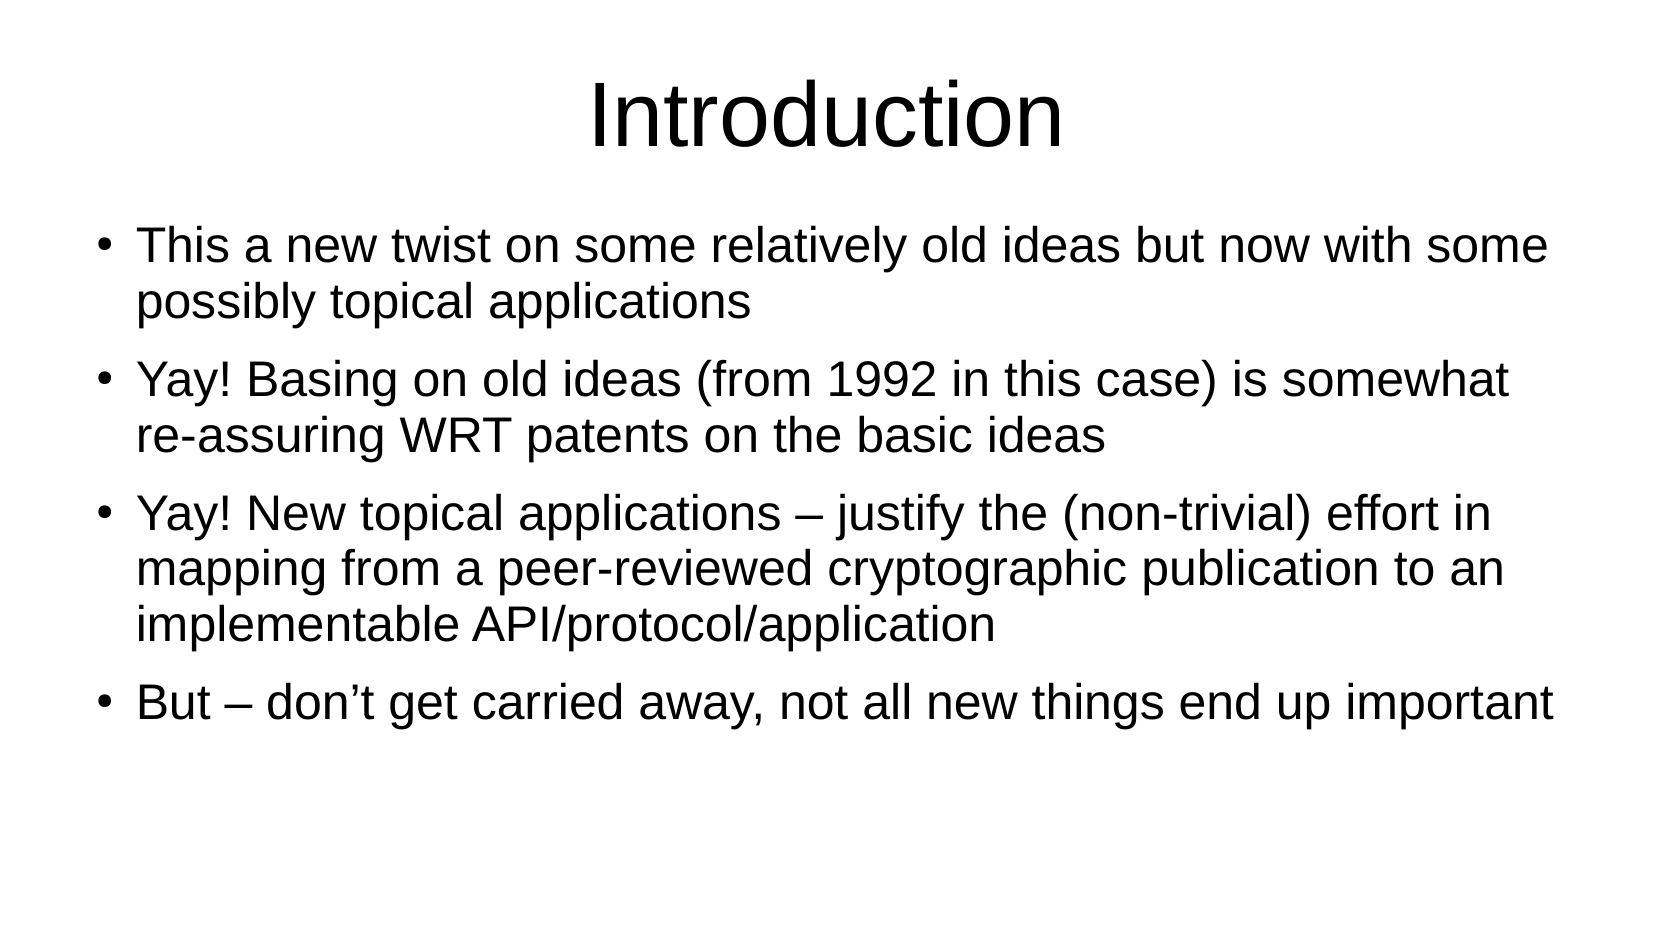

# Introduction
This a new twist on some relatively old ideas but now with some possibly topical applications
Yay! Basing on old ideas (from 1992 in this case) is somewhat re-assuring WRT patents on the basic ideas
Yay! New topical applications – justify the (non-trivial) effort in mapping from a peer-reviewed cryptographic publication to an implementable API/protocol/application
But – don’t get carried away, not all new things end up important